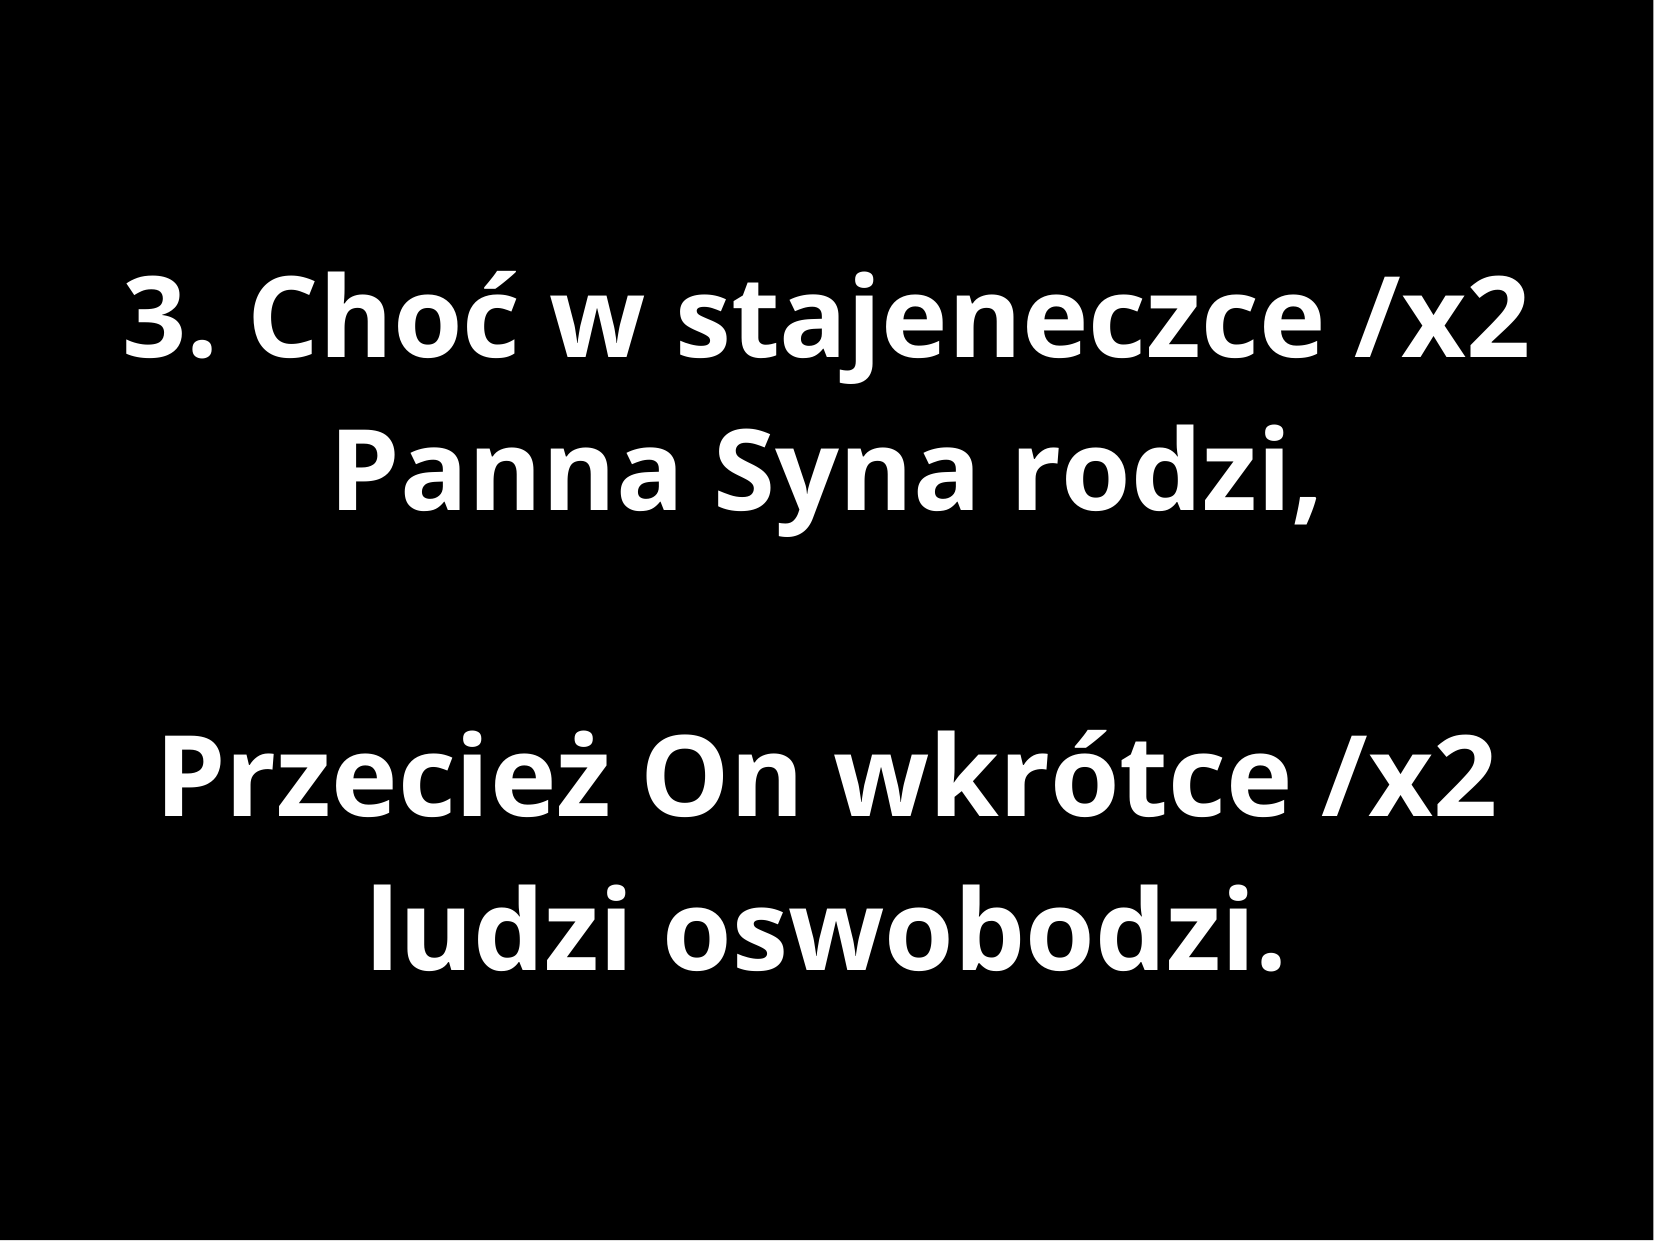

# 3. Choć w stajeneczce /x2 Panna Syna rodzi, Przecież On wkrótce /x2 ludzi oswobodzi.